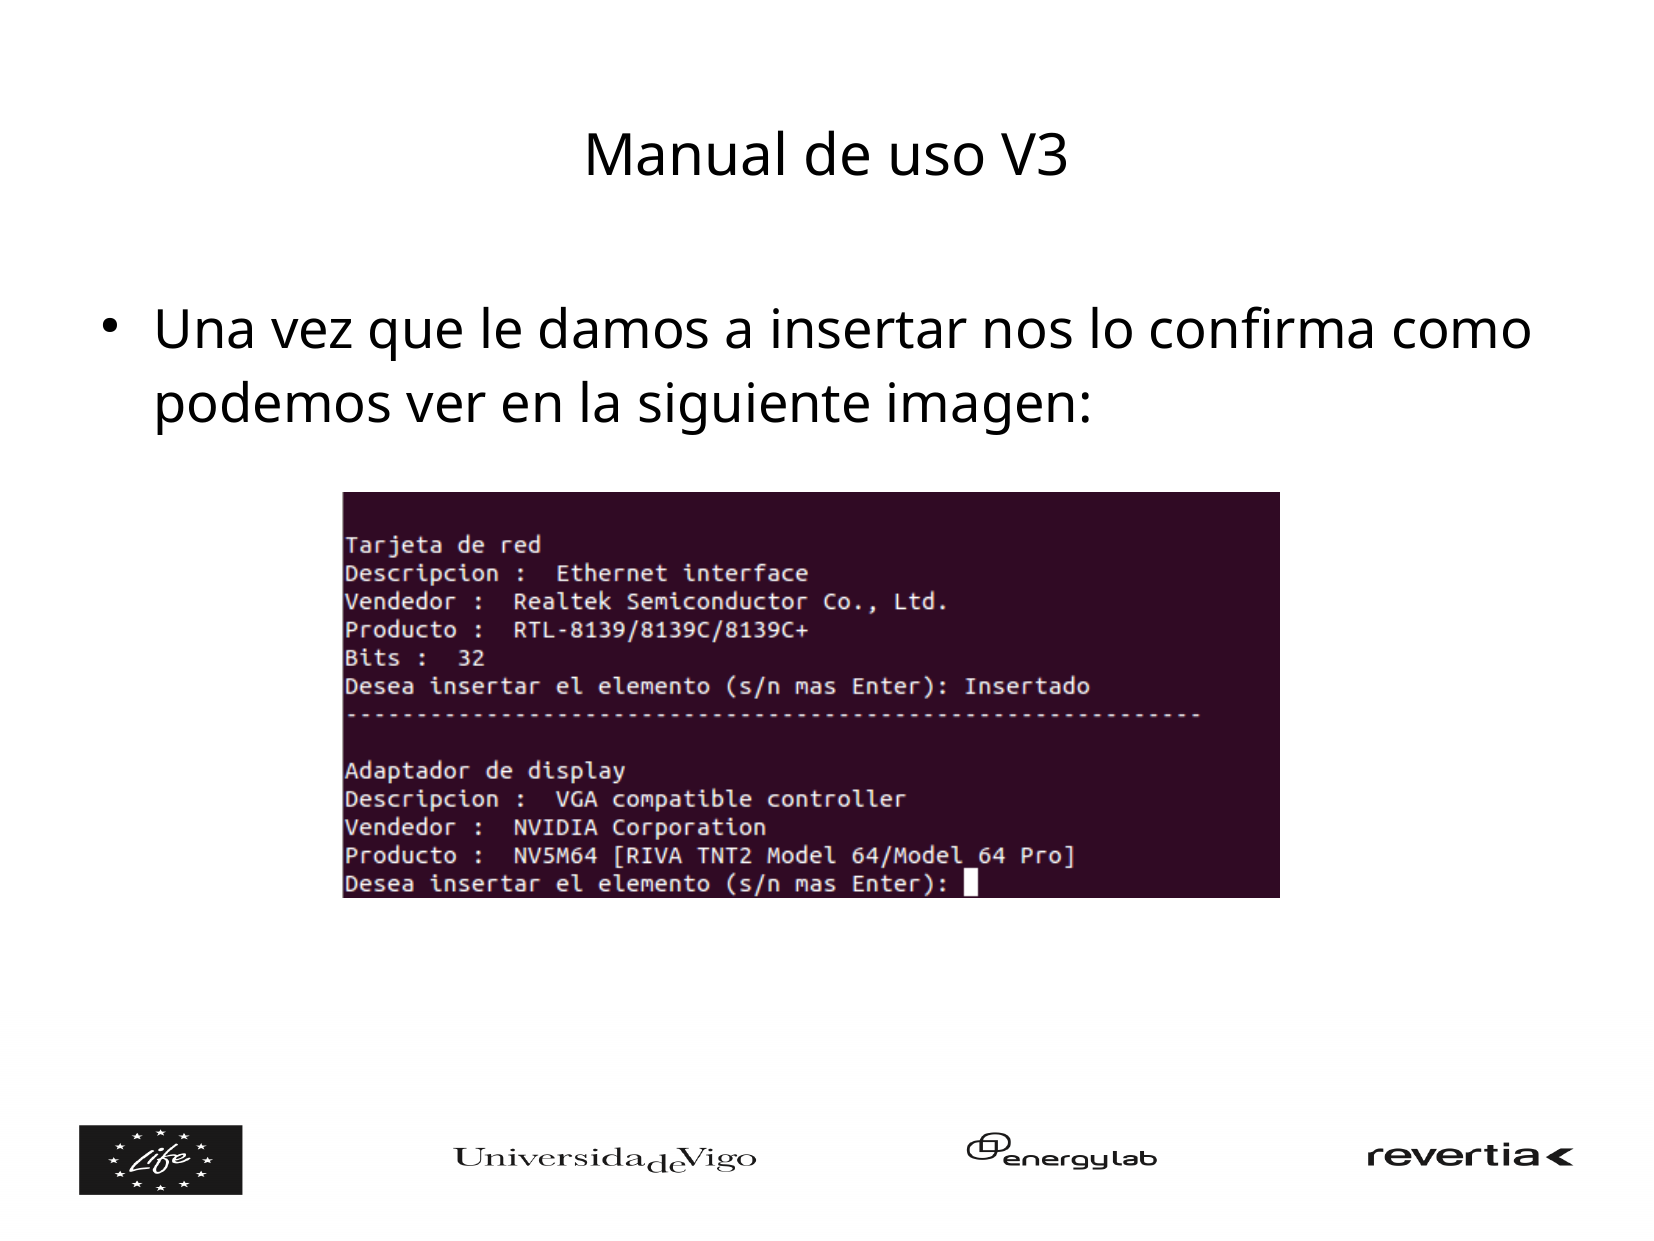

# Manual de uso V3
Una vez que le damos a insertar nos lo confirma como podemos ver en la siguiente imagen: